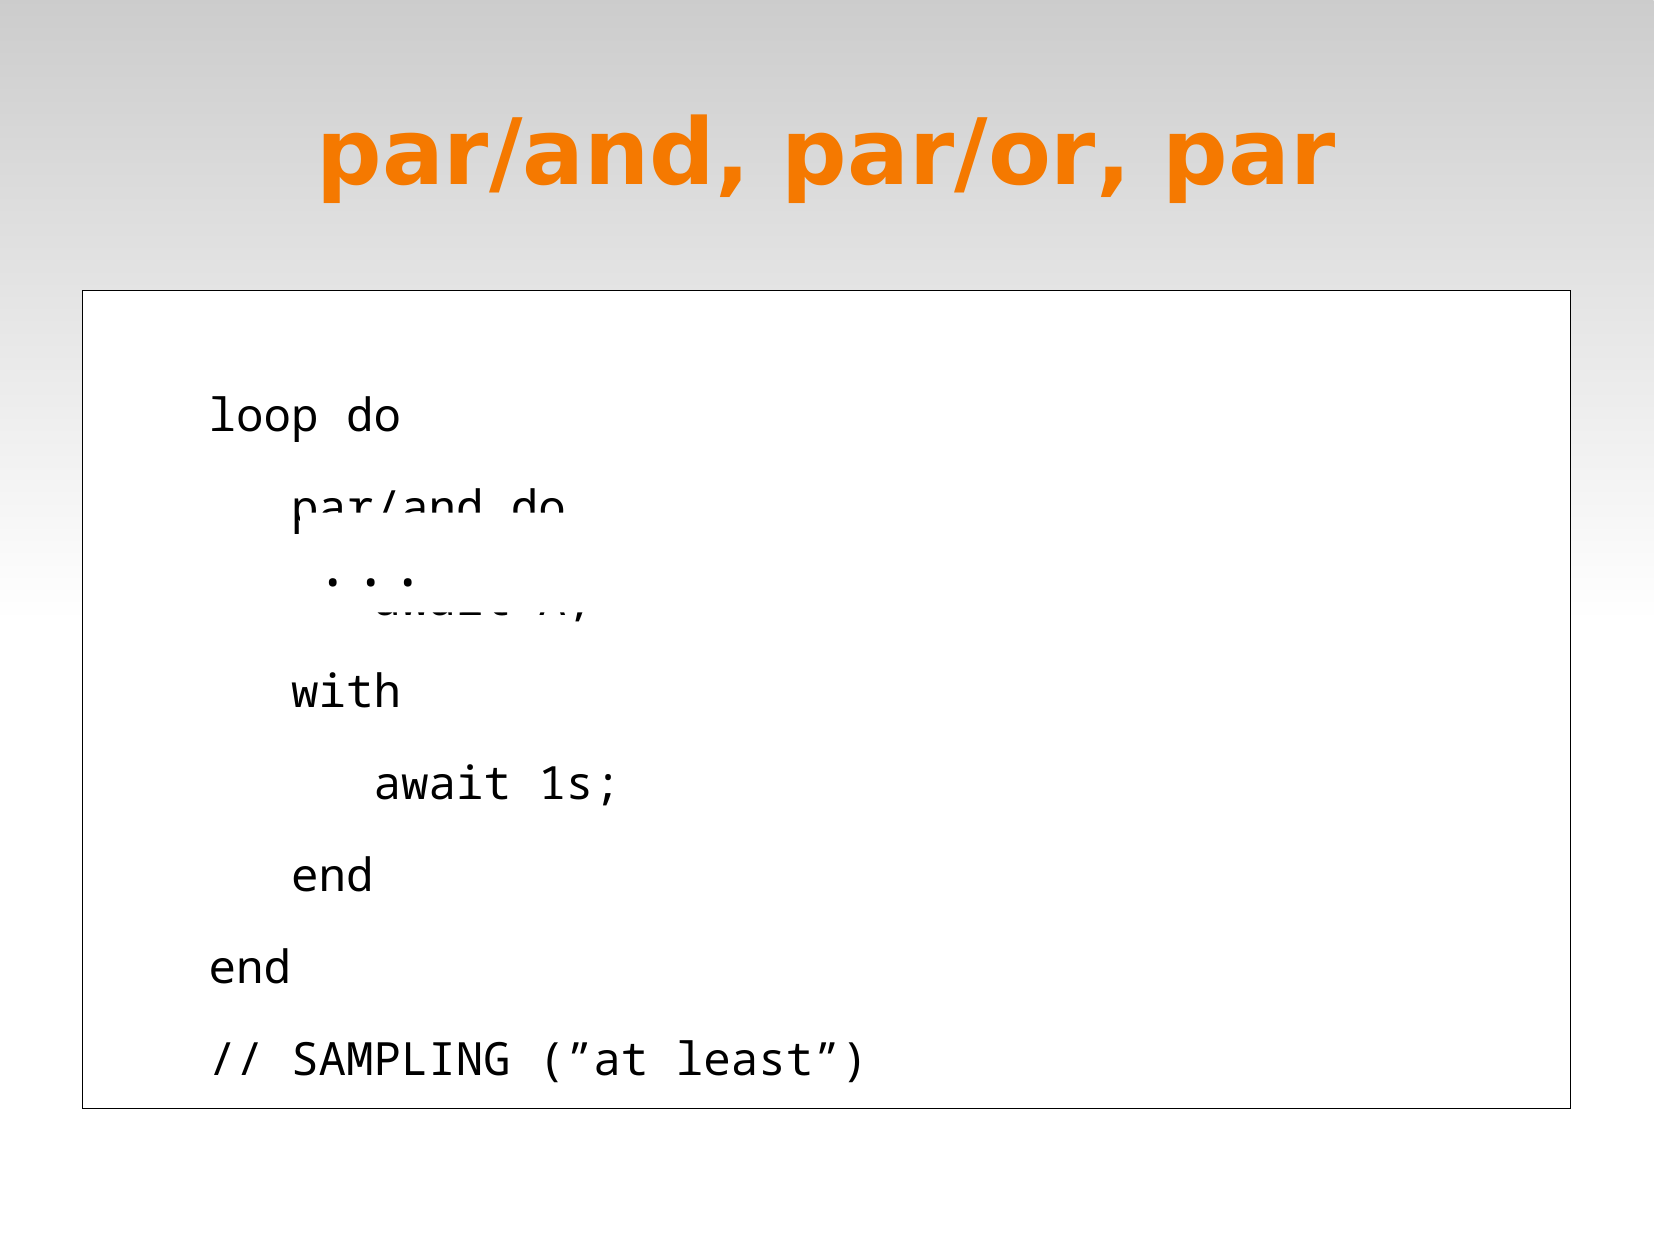

# par/and, par/or, par
 loop do
 par/and do
 await A;
 with
 await 1s;
 end
 end
 // SAMPLING (”at least”)
...